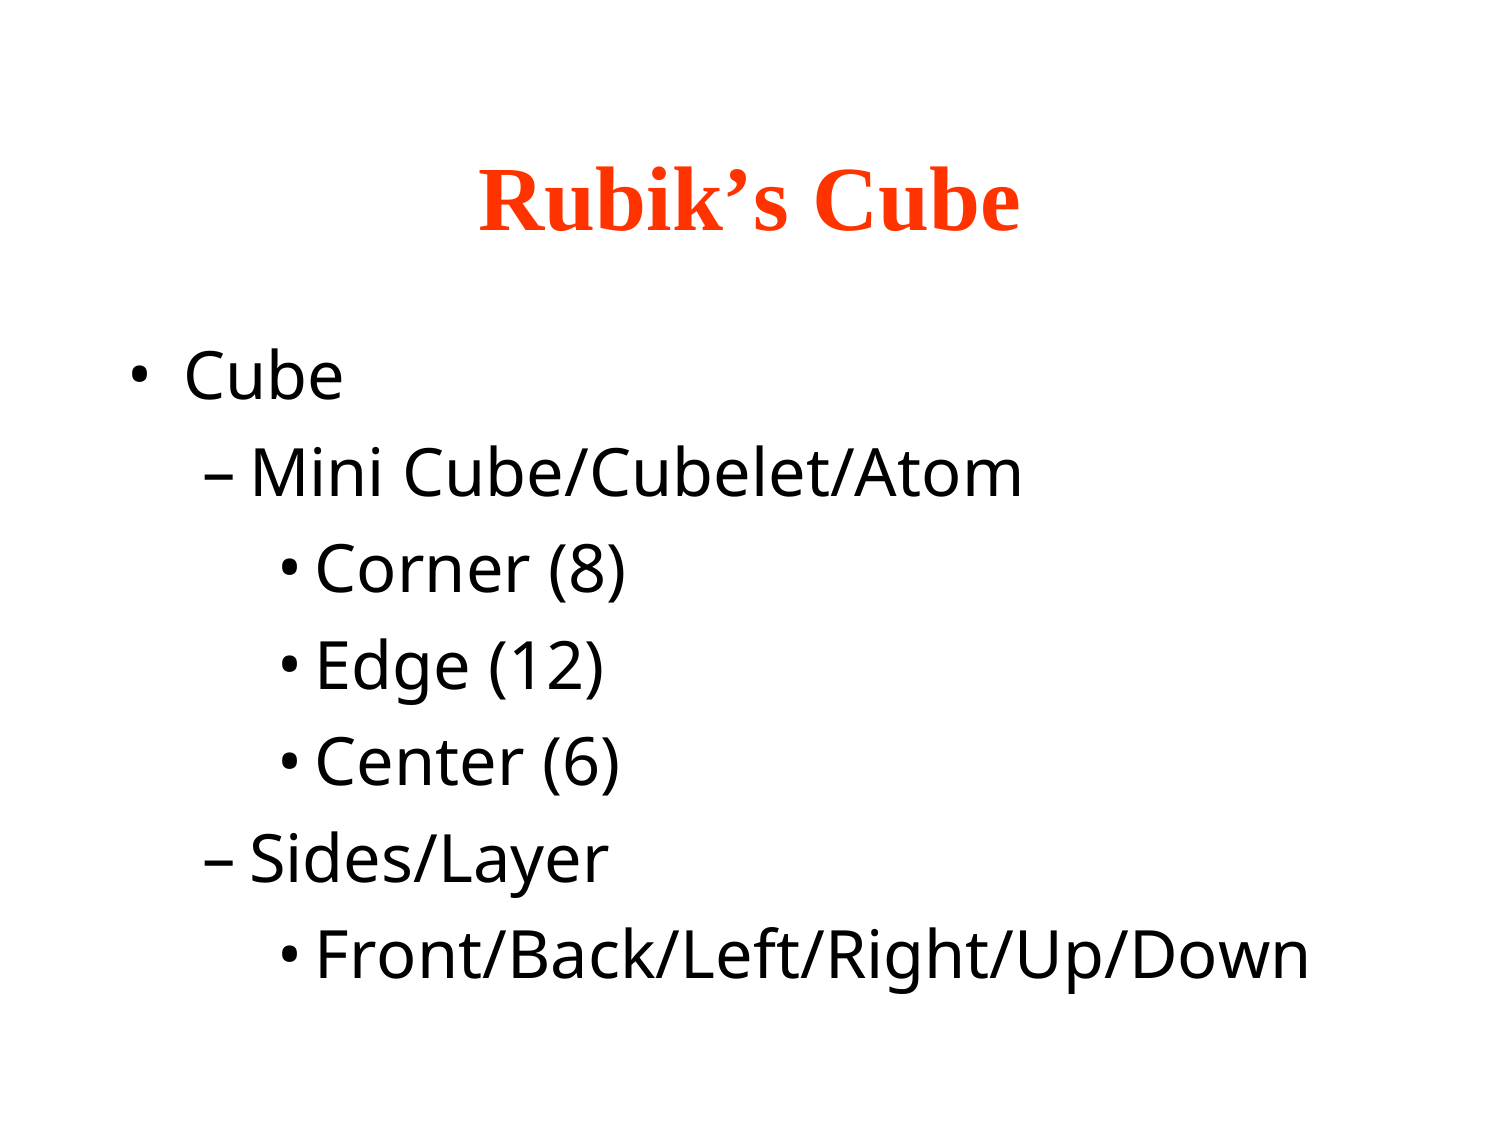

# Rubik’s Cube
Cube
Mini Cube/Cubelet/Atom
Corner (8)
Edge (12)
Center (6)
Sides/Layer
Front/Back/Left/Right/Up/Down